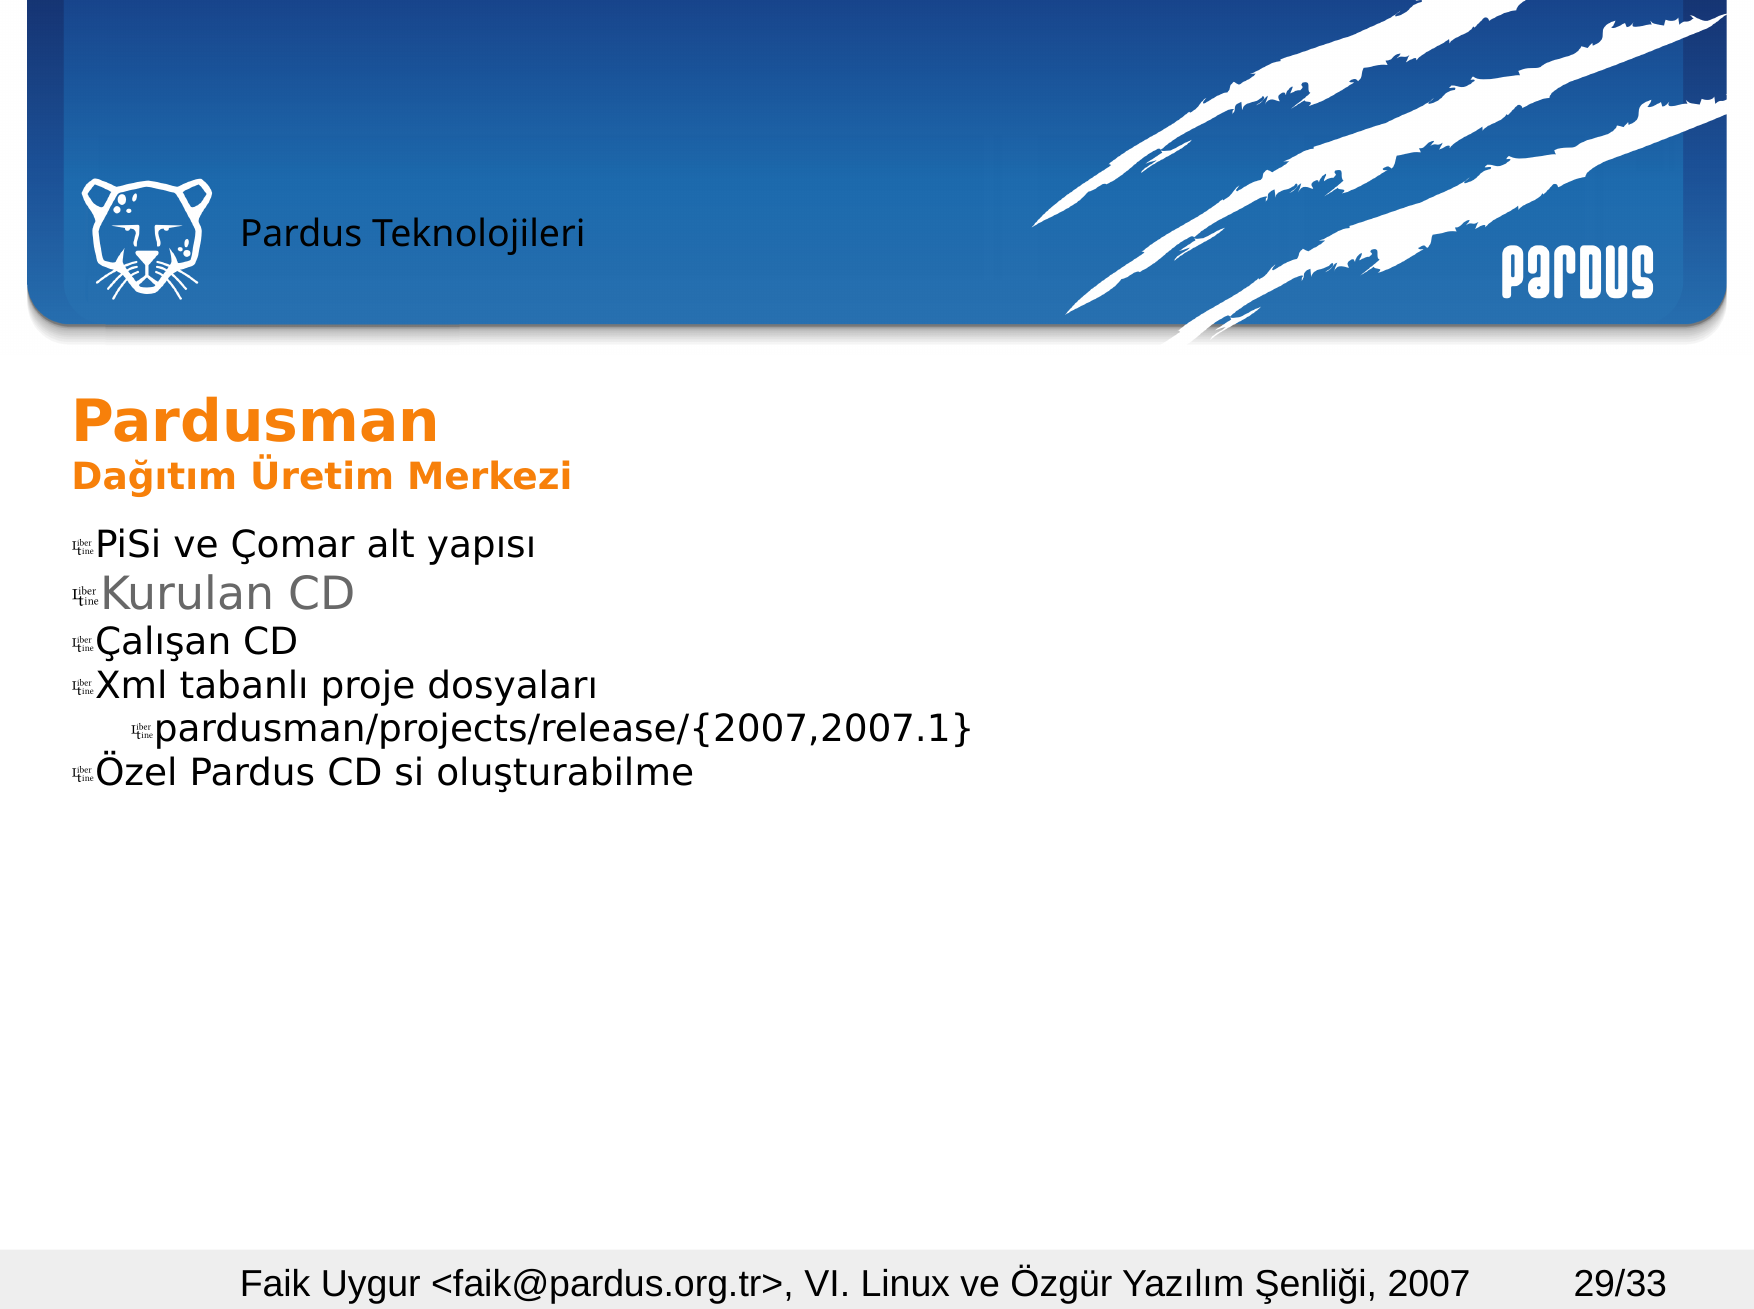

Pardusman
Dağıtım Üretim Merkezi
PiSi ve Çomar alt yapısı
Kurulan CD
Çalışan CD
Xml tabanlı proje dosyaları
pardusman/projects/release/{2007,2007.1}
Özel Pardus CD si oluşturabilme